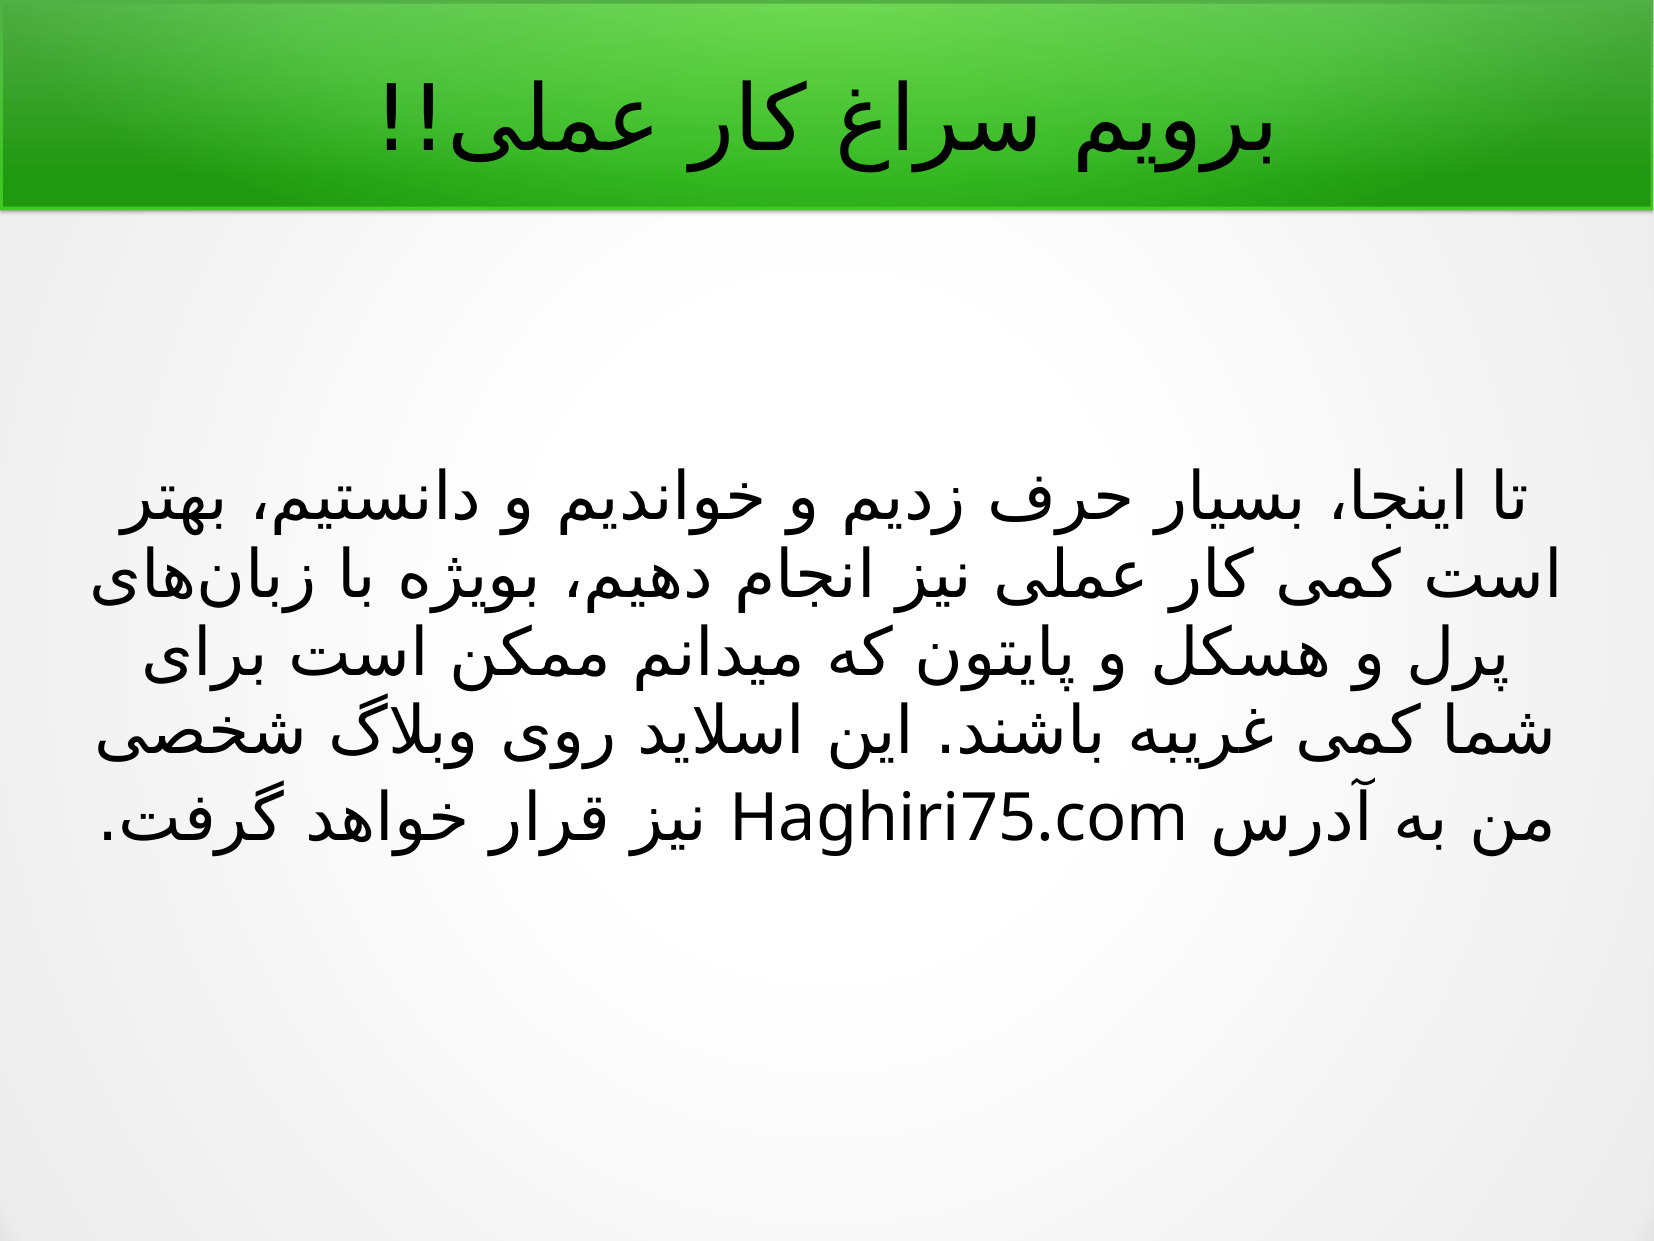

# برویم سراغ کار عملی!!
تا اینجا، بسیار حرف زدیم و خواندیم و دانستیم، بهتر است کمی کار عملی نیز انجام دهیم، بويژه با زبان‌های پرل و هسکل و پایتون که میدانم ممکن است برای شما کمی غریبه باشند. این اسلاید روی وبلاگ شخصی من به آدرس Haghiri75.com نیز قرار خواهد گرفت.